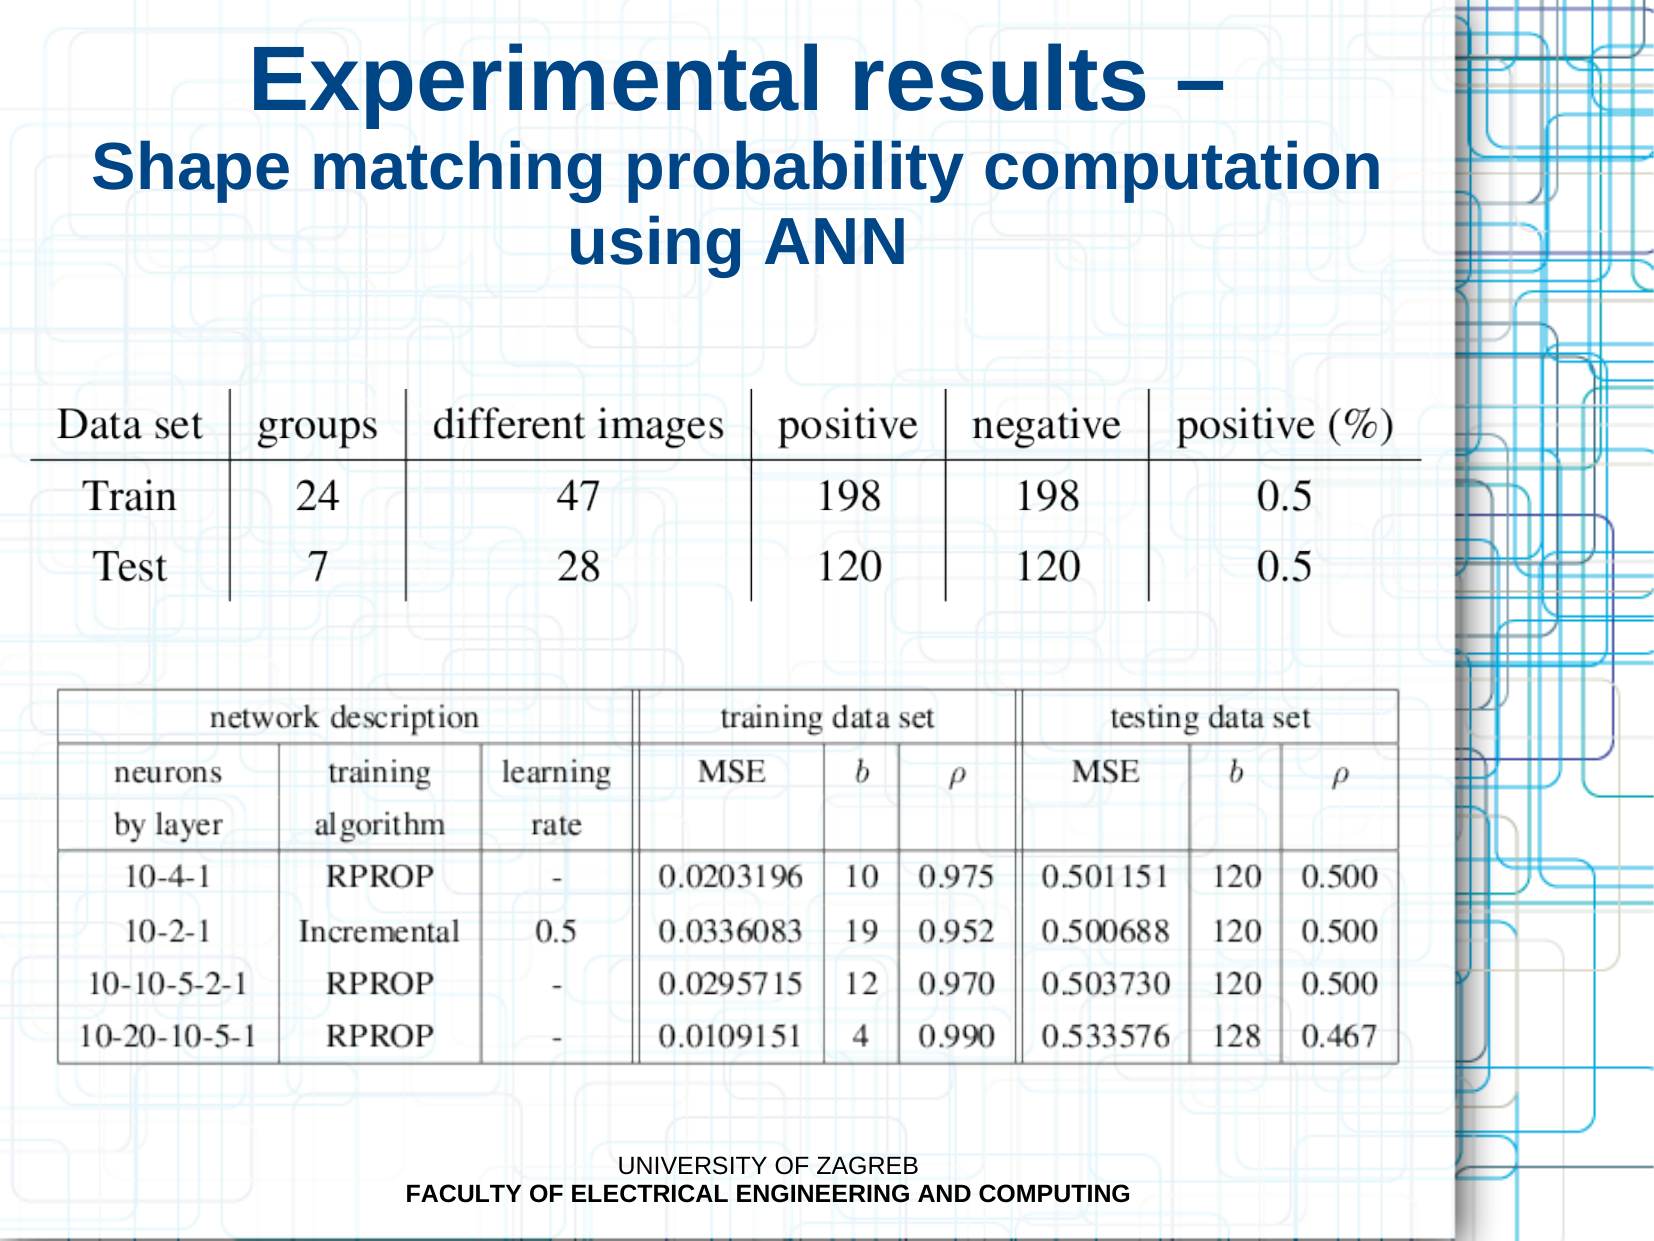

# Experimental results – Shape matching probability computation using ANN